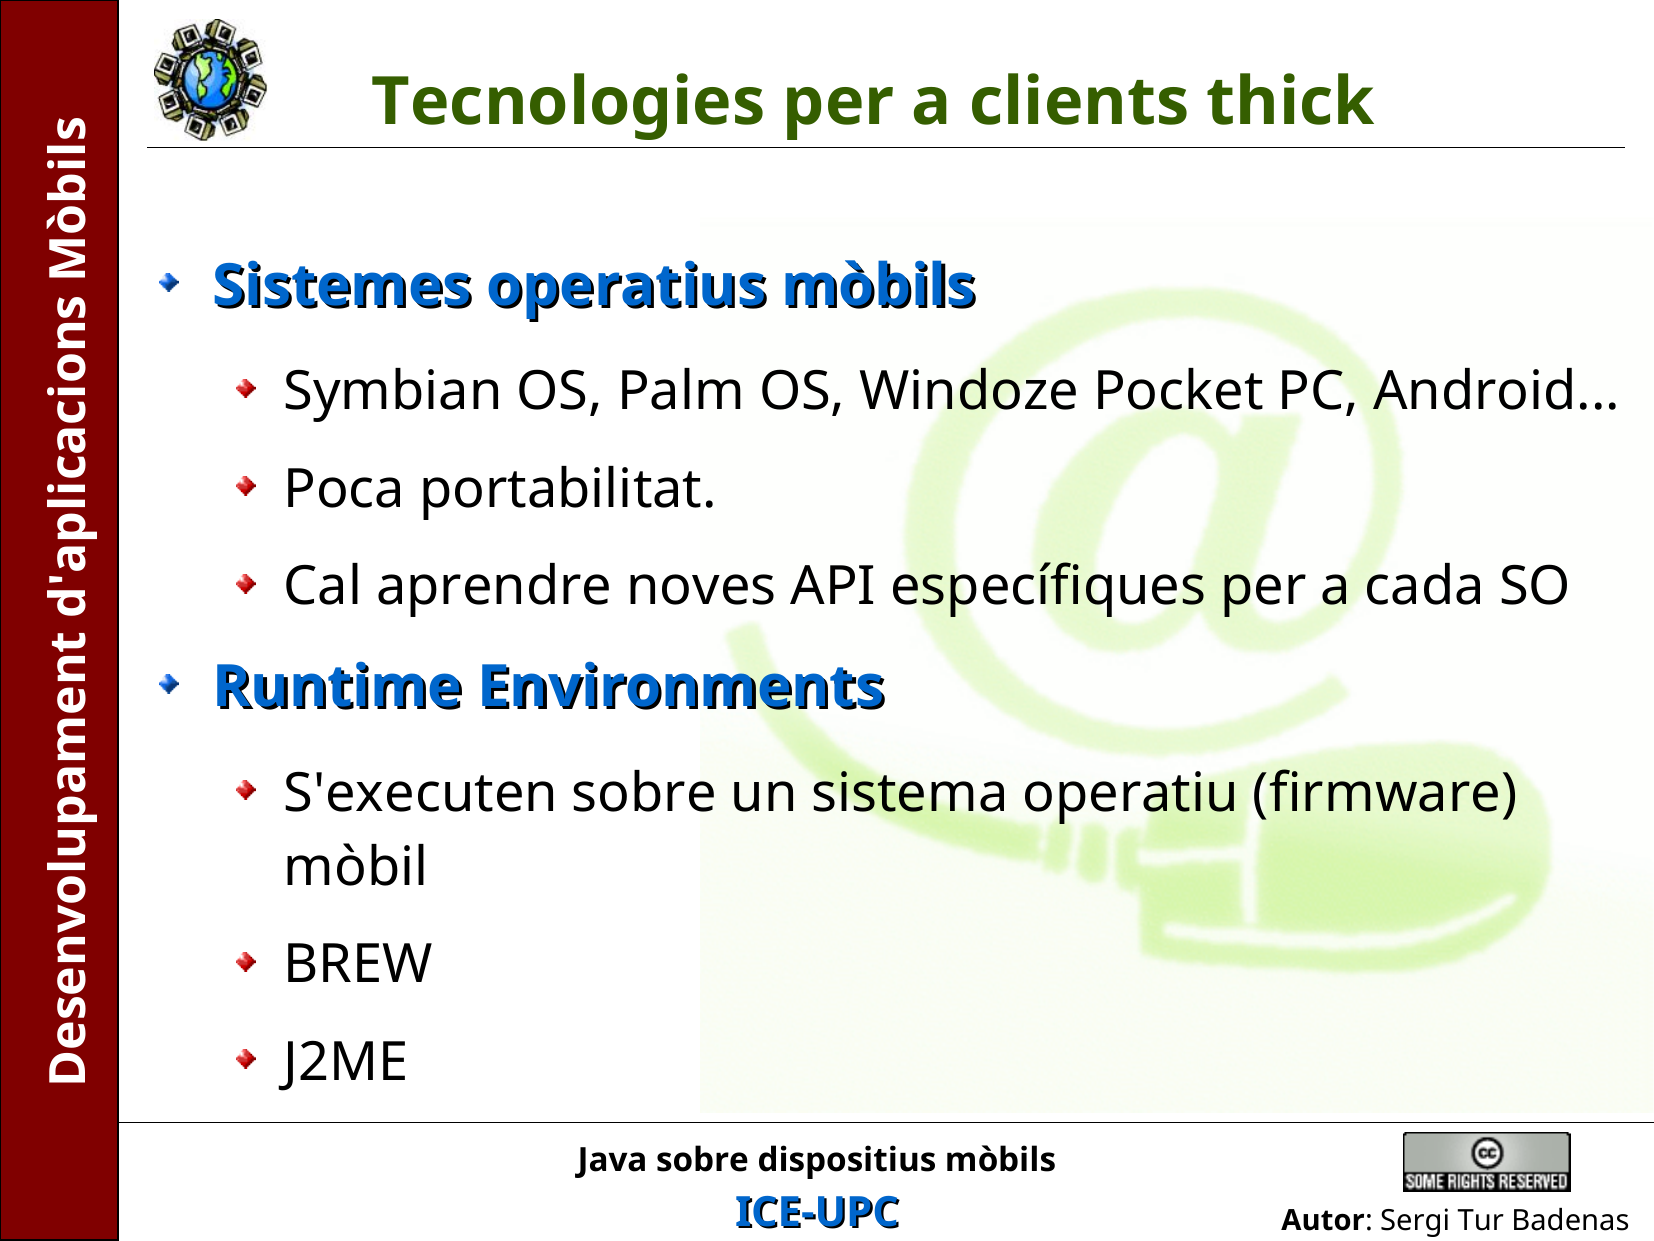

# Tecnologies per a clients thick
Sistemes operatius mòbils
Symbian OS, Palm OS, Windoze Pocket PC, Android...
Poca portabilitat.
Cal aprendre noves API específiques per a cada SO
Runtime Environments
S'executen sobre un sistema operatiu (firmware) mòbil
BREW
J2ME